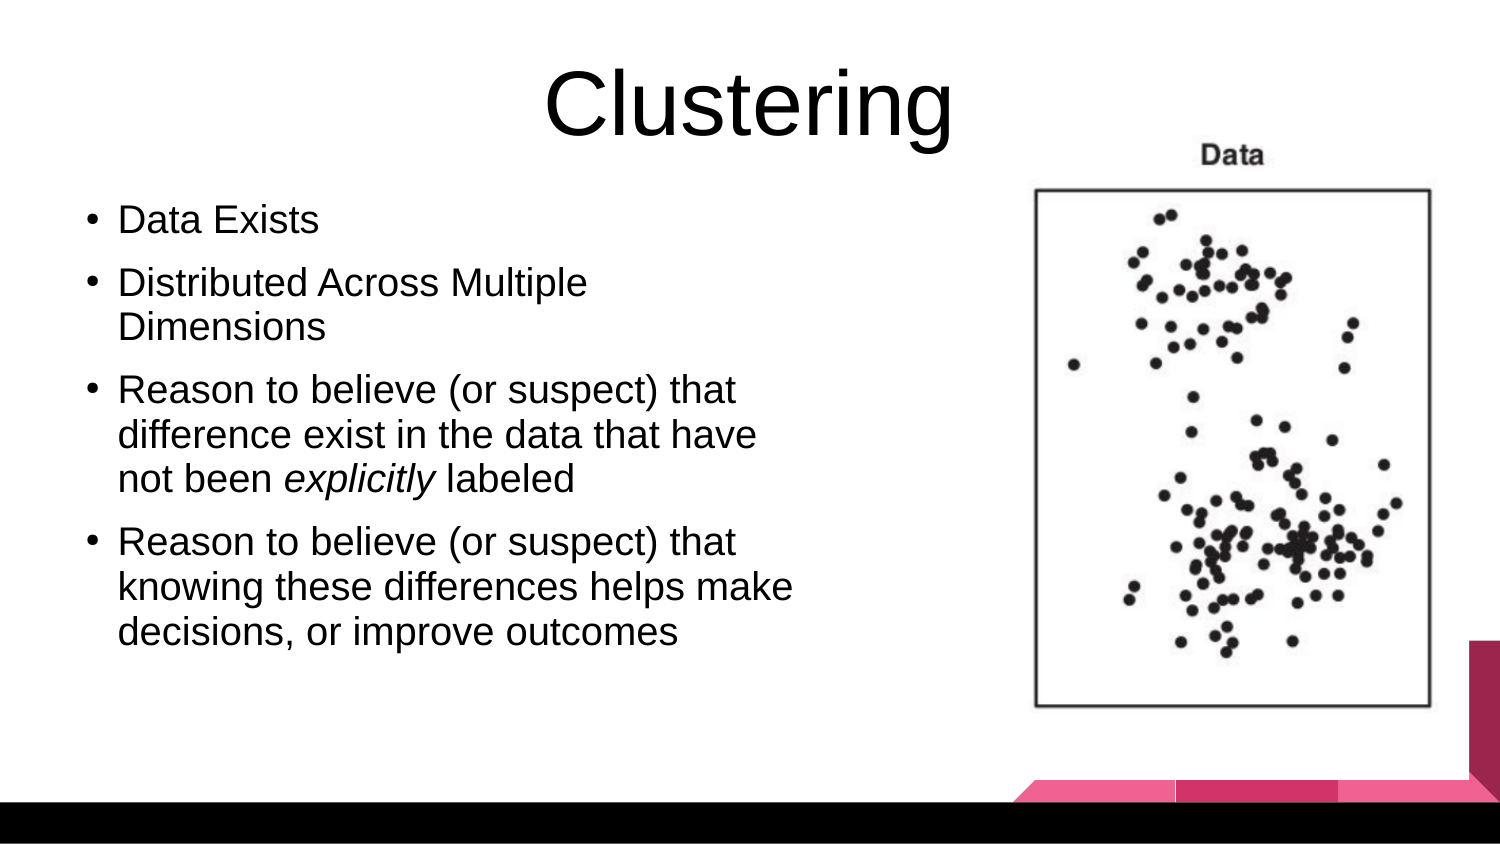

# Clustering
Data Exists
Distributed Across Multiple Dimensions
Reason to believe (or suspect) that difference exist in the data that have not been explicitly labeled
Reason to believe (or suspect) that knowing these differences helps make decisions, or improve outcomes